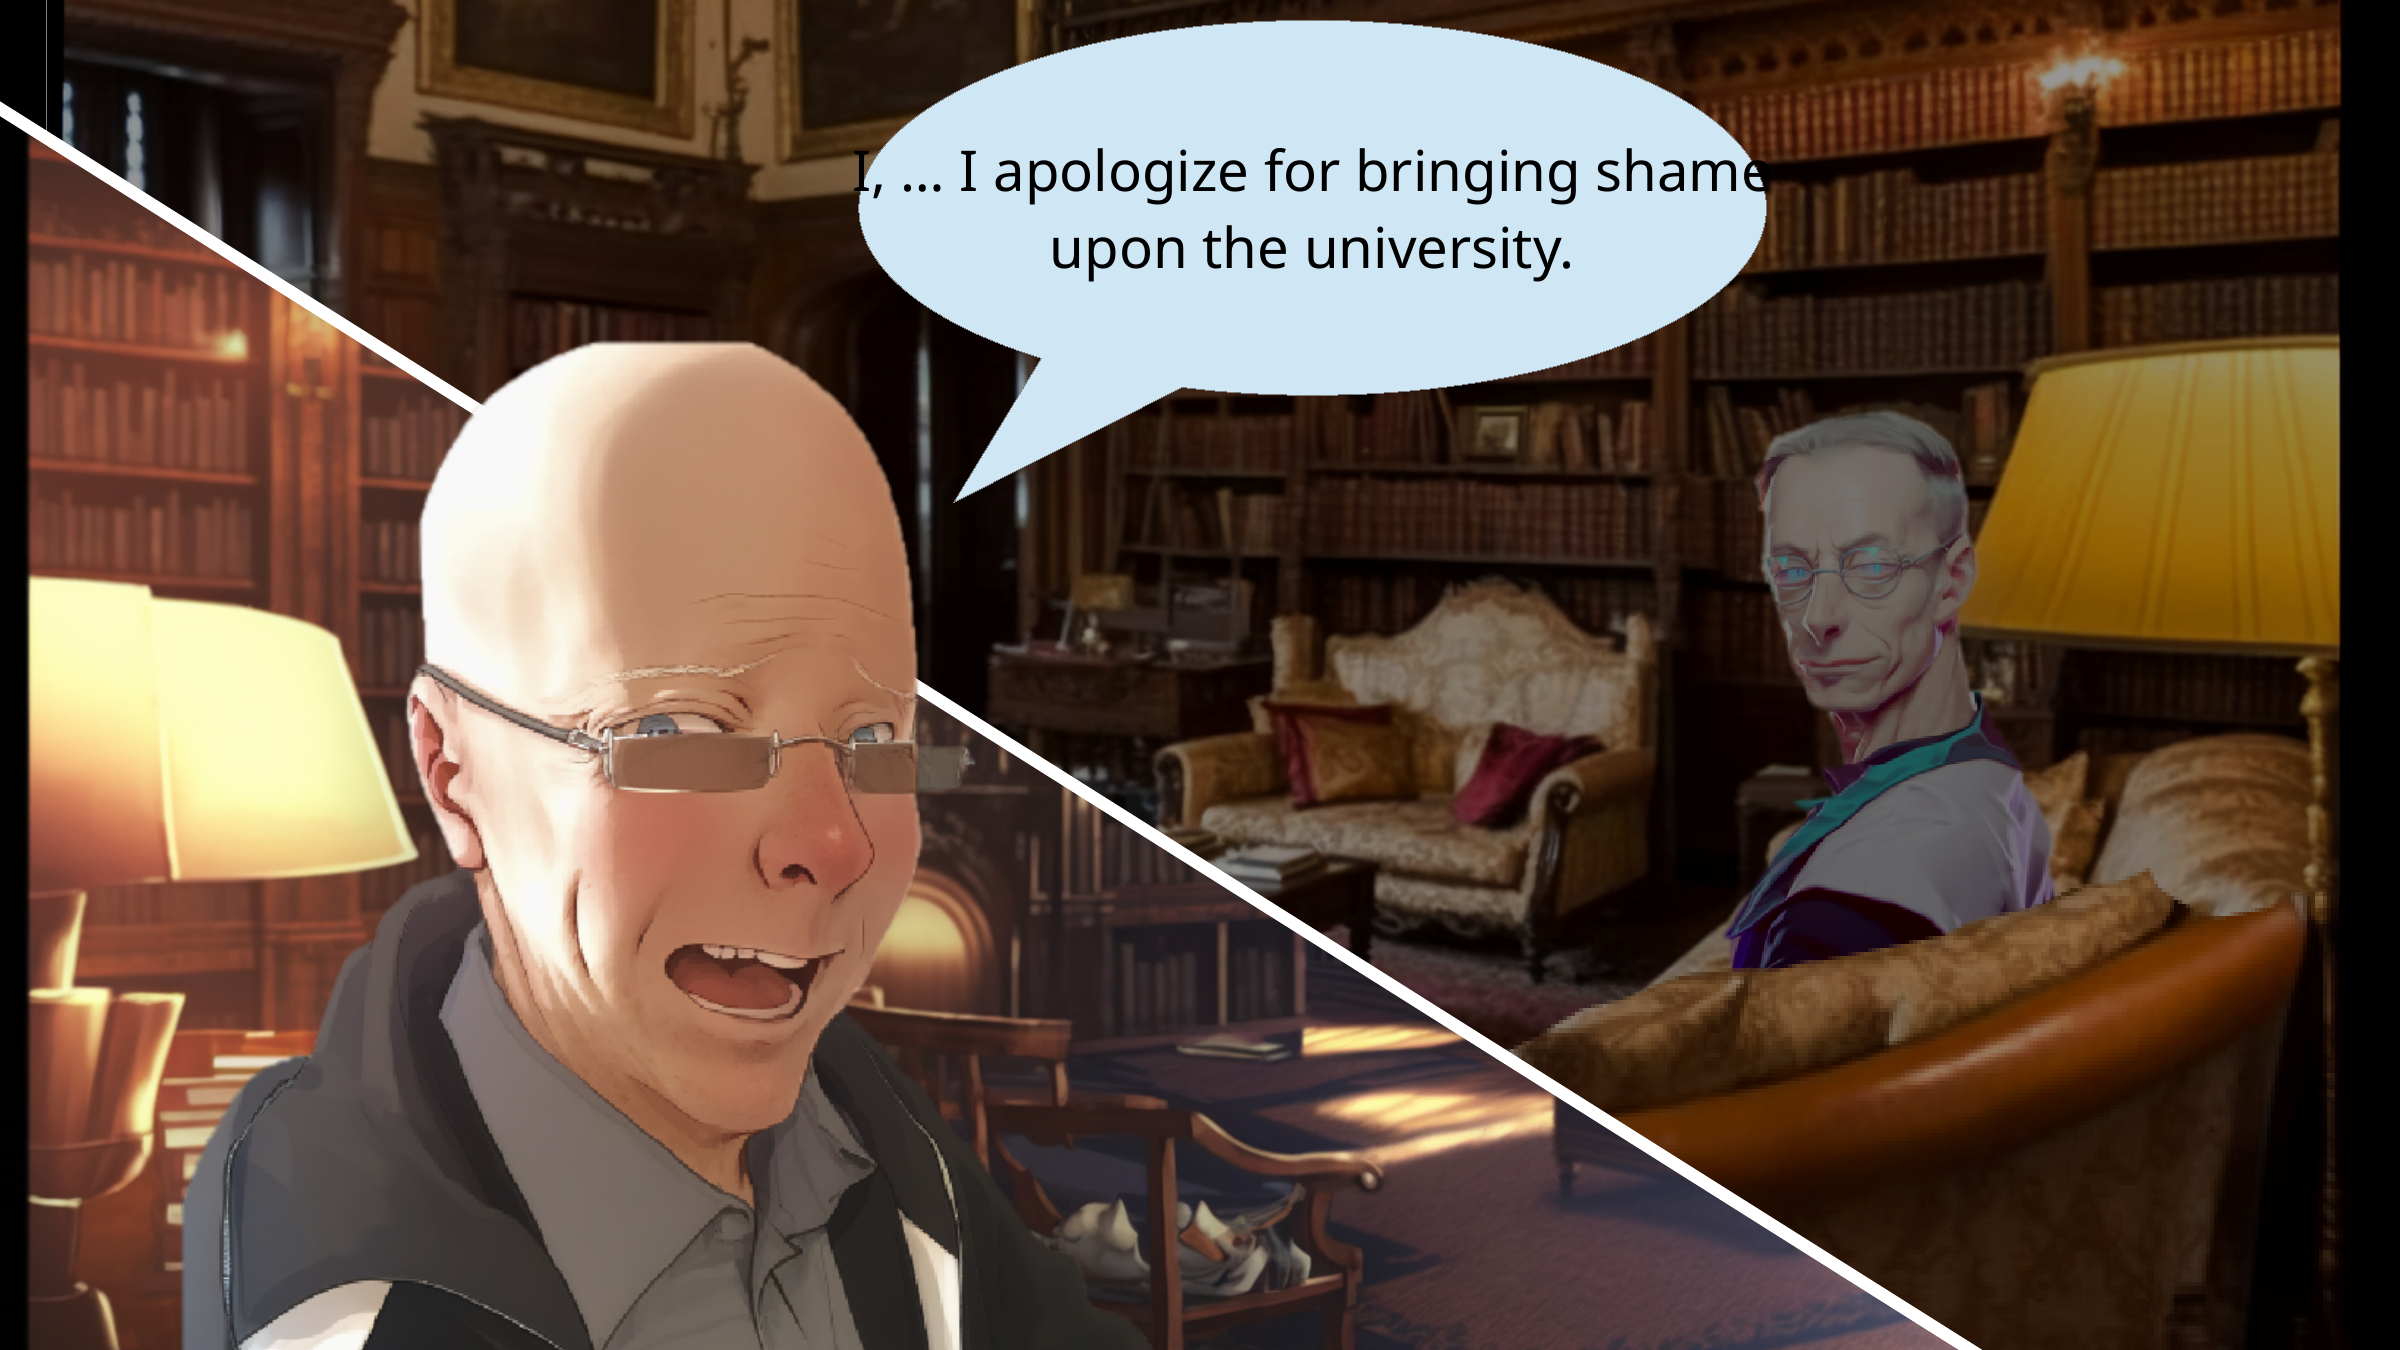

I, … I apologize for bringing shame
 upon the university.